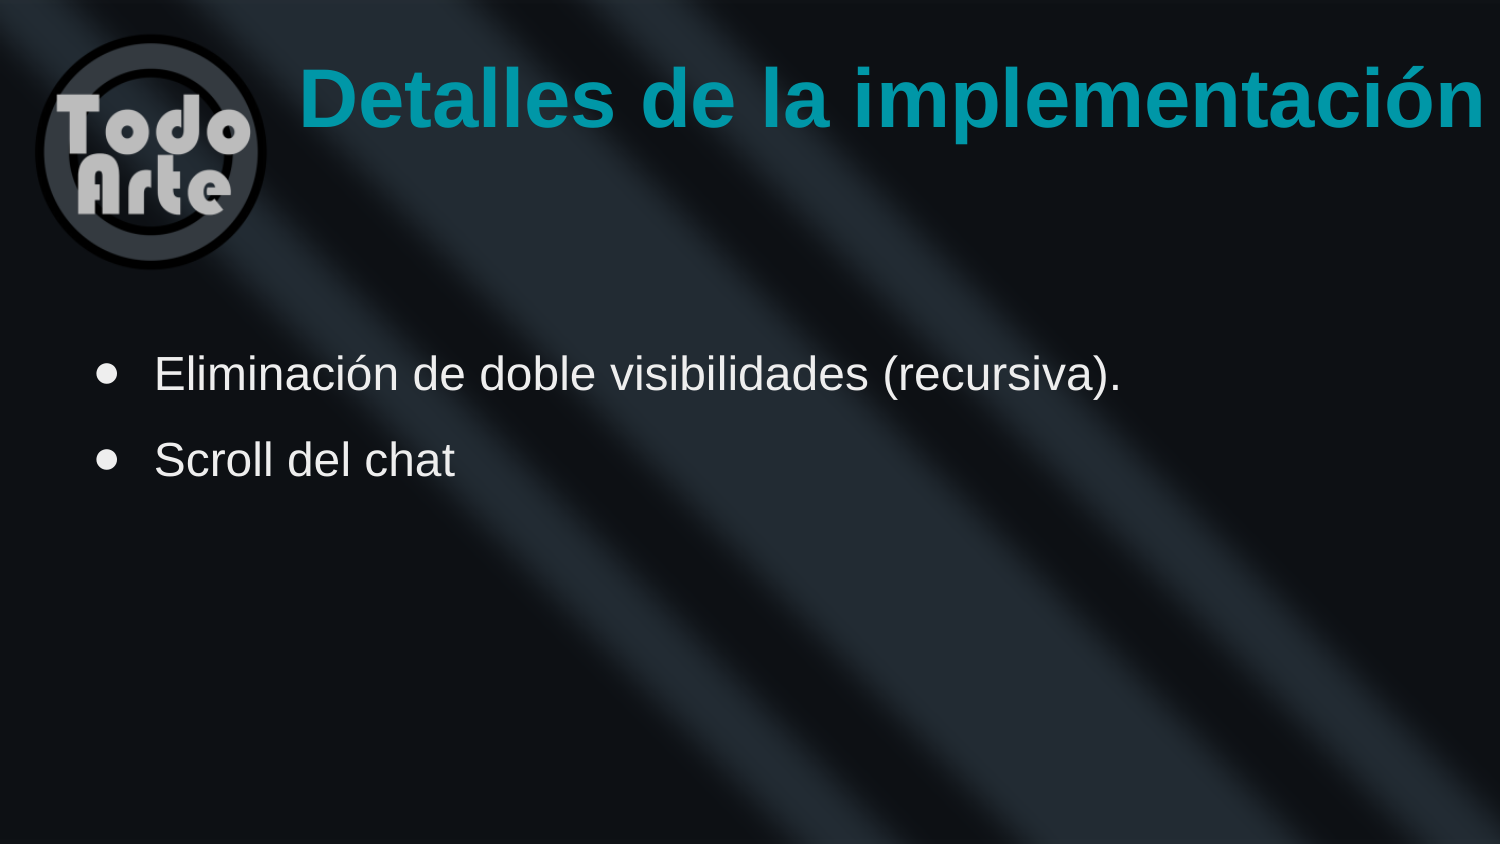

# Detalles de la implementación
Eliminación de doble visibilidades (recursiva).
Scroll del chat